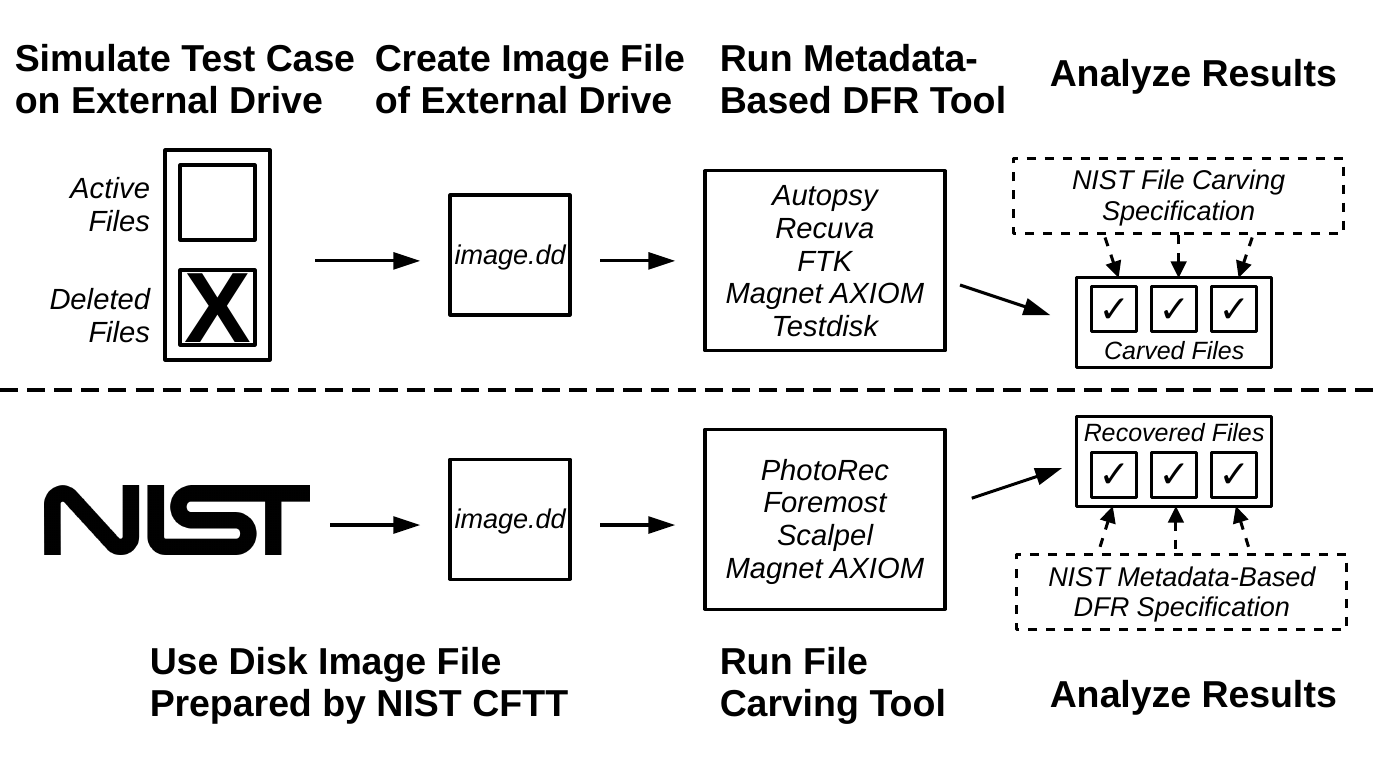

Simulate Test Case on External Drive
Create Image File of External Drive
Run Metadata-Based DFR Tool
Analyze Results
NIST File Carving
Specification
Active Files
Autopsy
Recuva
FTK
Magnet AXIOM
Testdisk
image.dd
X
Deleted Files
Carved Files
 ✓
 ✓
 ✓
Recovered Files
PhotoRec
Foremost
Scalpel
Magnet AXIOM
 ✓
 ✓
 ✓
image.dd
NIST Metadata-Based
DFR Specification
Use Disk Image File Prepared by NIST CFTT
Run File Carving Tool
Analyze Results